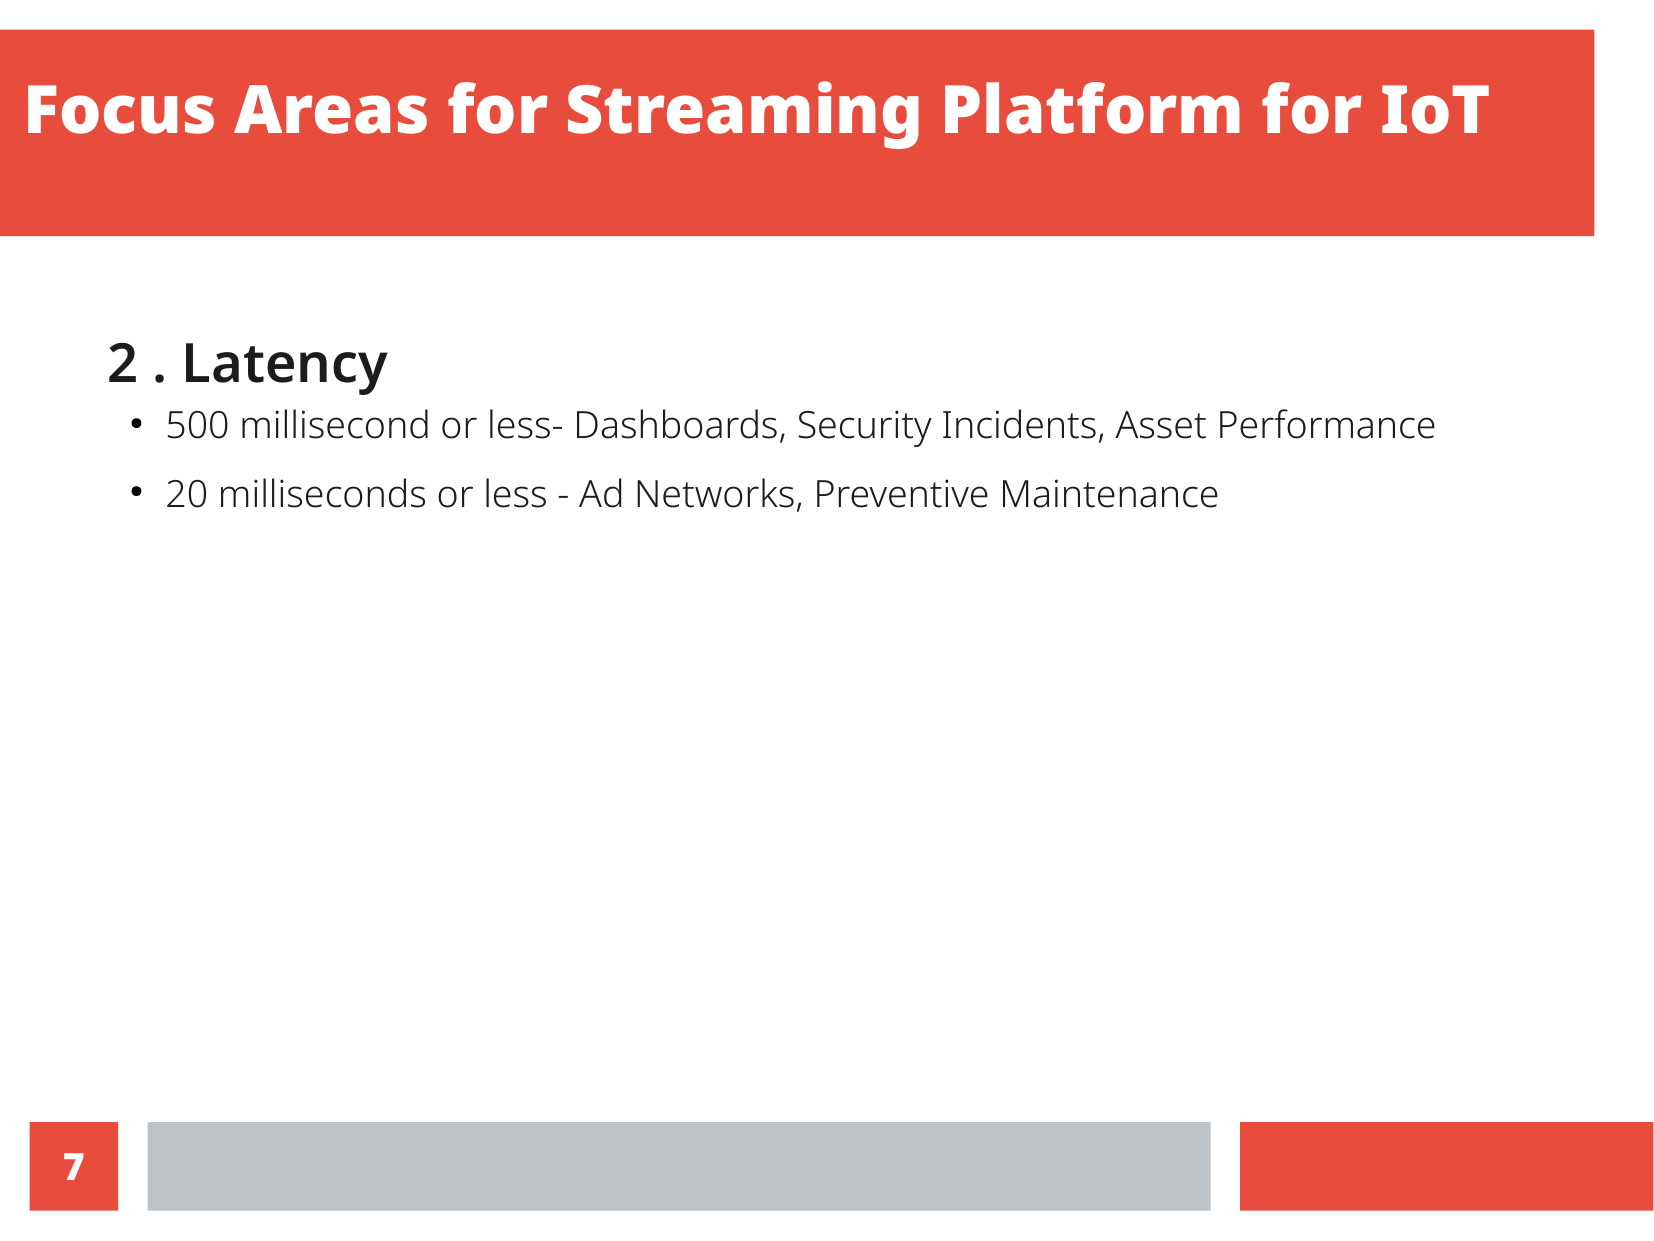

# Focus Areas for Streaming Platform for IoT
2 . Latency
500 millisecond or less- Dashboards, Security Incidents, Asset Performance
20 milliseconds or less - Ad Networks, Preventive Maintenance
7